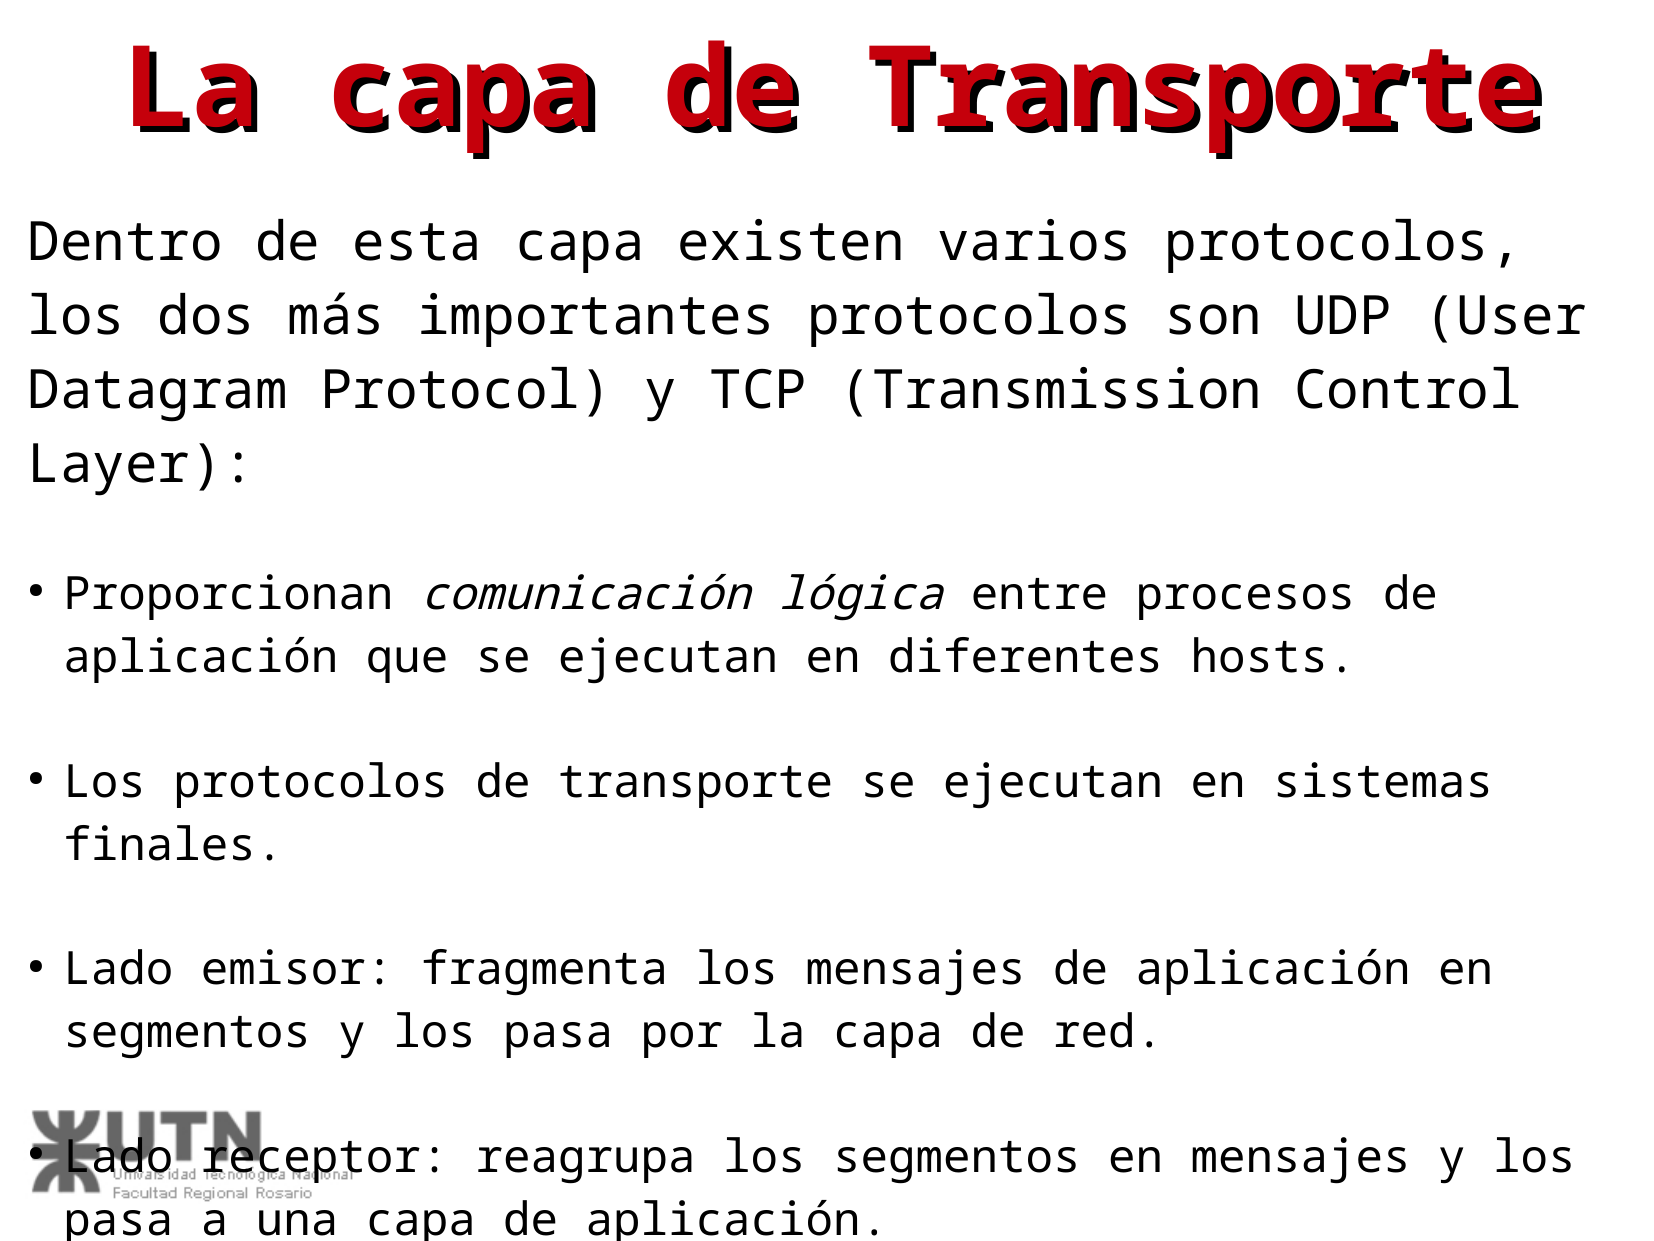

# La capa de Transporte
Dentro de esta capa existen varios protocolos, los dos más importantes protocolos son UDP (User Datagram Protocol) y TCP (Transmission Control Layer):
Proporcionan comunicación lógica entre procesos de aplicación que se ejecutan en diferentes hosts.
Los protocolos de transporte se ejecutan en sistemas finales.
Lado emisor: fragmenta los mensajes de aplicación en segmentos y los pasa por la capa de red.
Lado receptor: reagrupa los segmentos en mensajes y los pasa a una capa de aplicación.